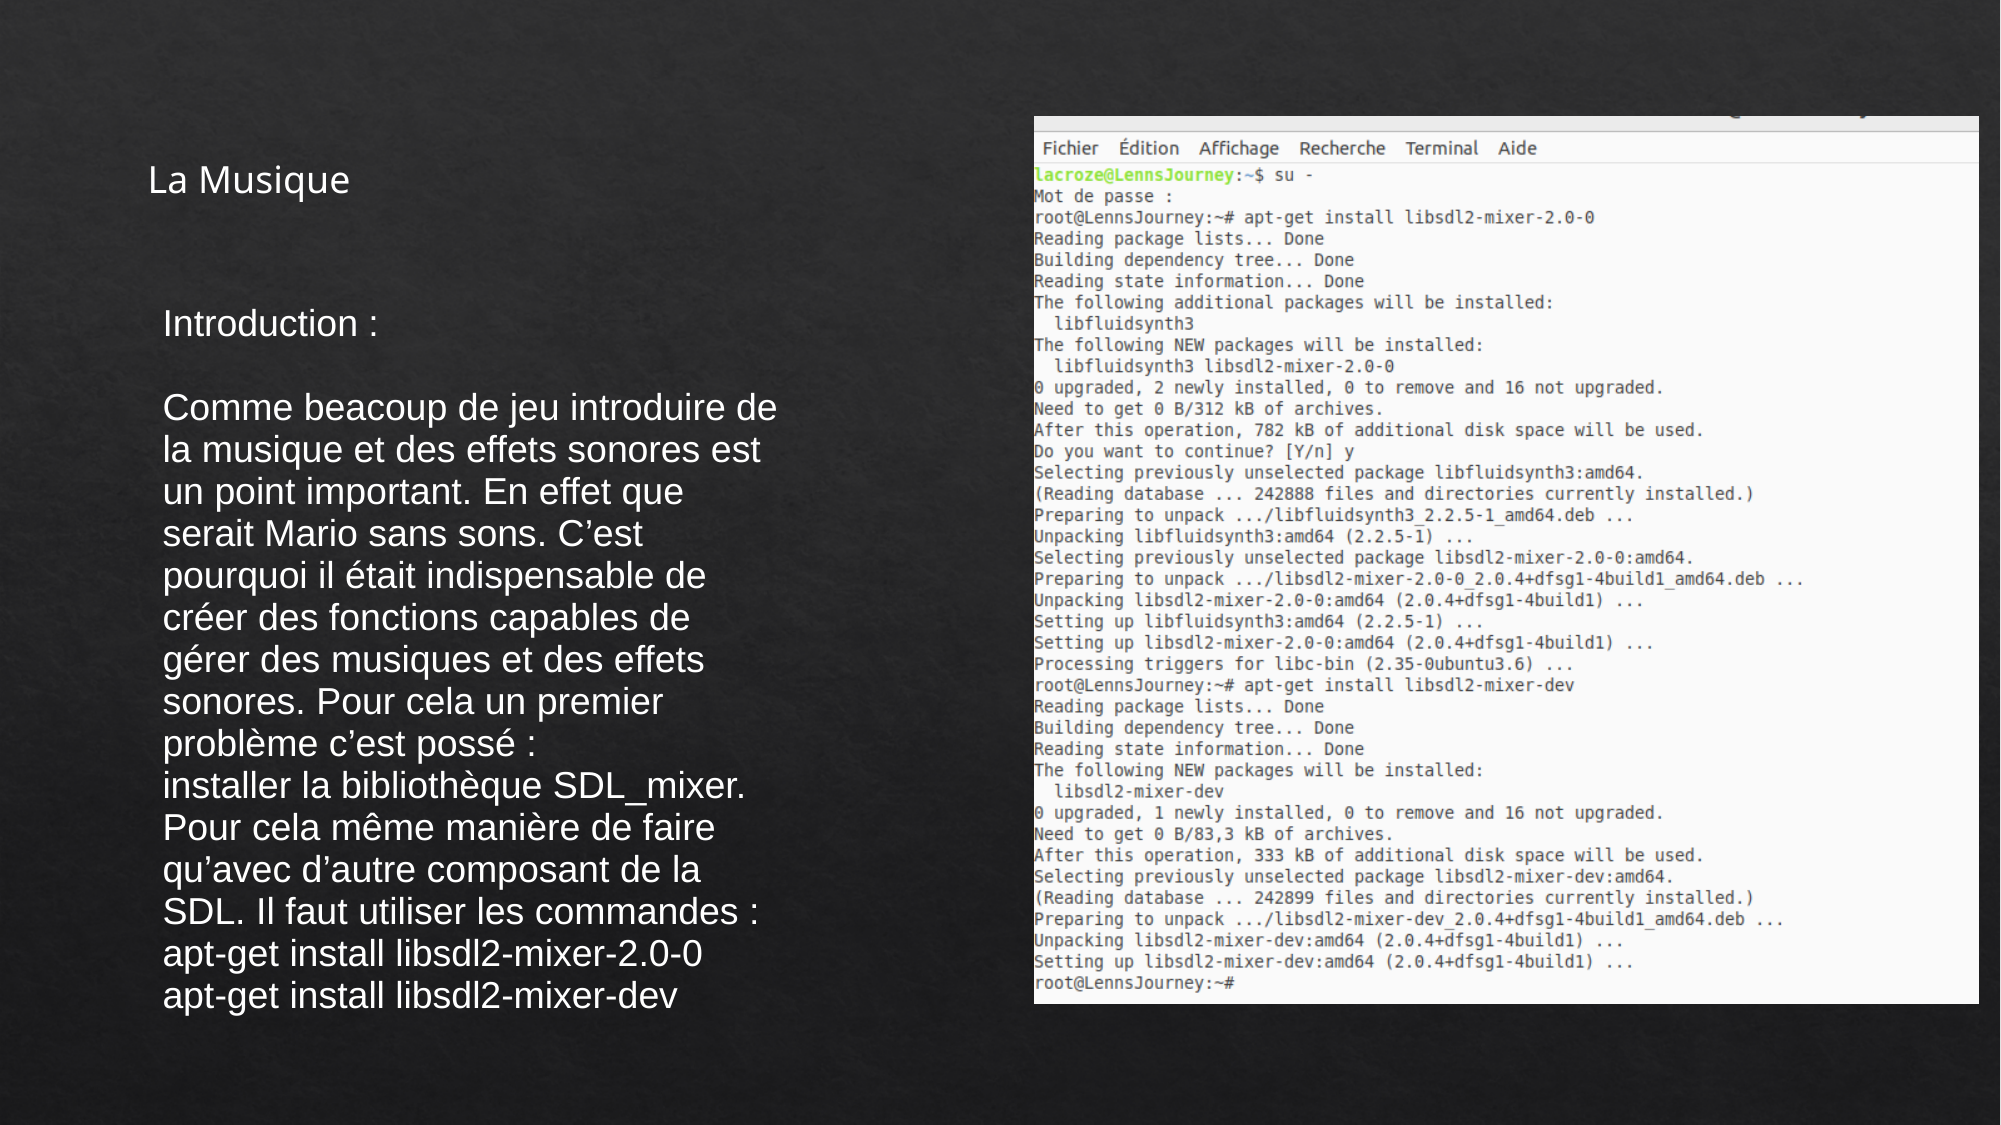

# La Musique
Introduction :
Comme beacoup de jeu introduire de la musique et des effets sonores est un point important. En effet que serait Mario sans sons. C’est pourquoi il était indispensable de créer des fonctions capables de gérer des musiques et des effets sonores. Pour cela un premier problème c’est possé :
installer la bibliothèque SDL_mixer.
Pour cela même manière de faire qu’avec d’autre composant de la SDL. Il faut utiliser les commandes : apt-get install libsdl2-mixer-2.0-0
apt-get install libsdl2-mixer-dev